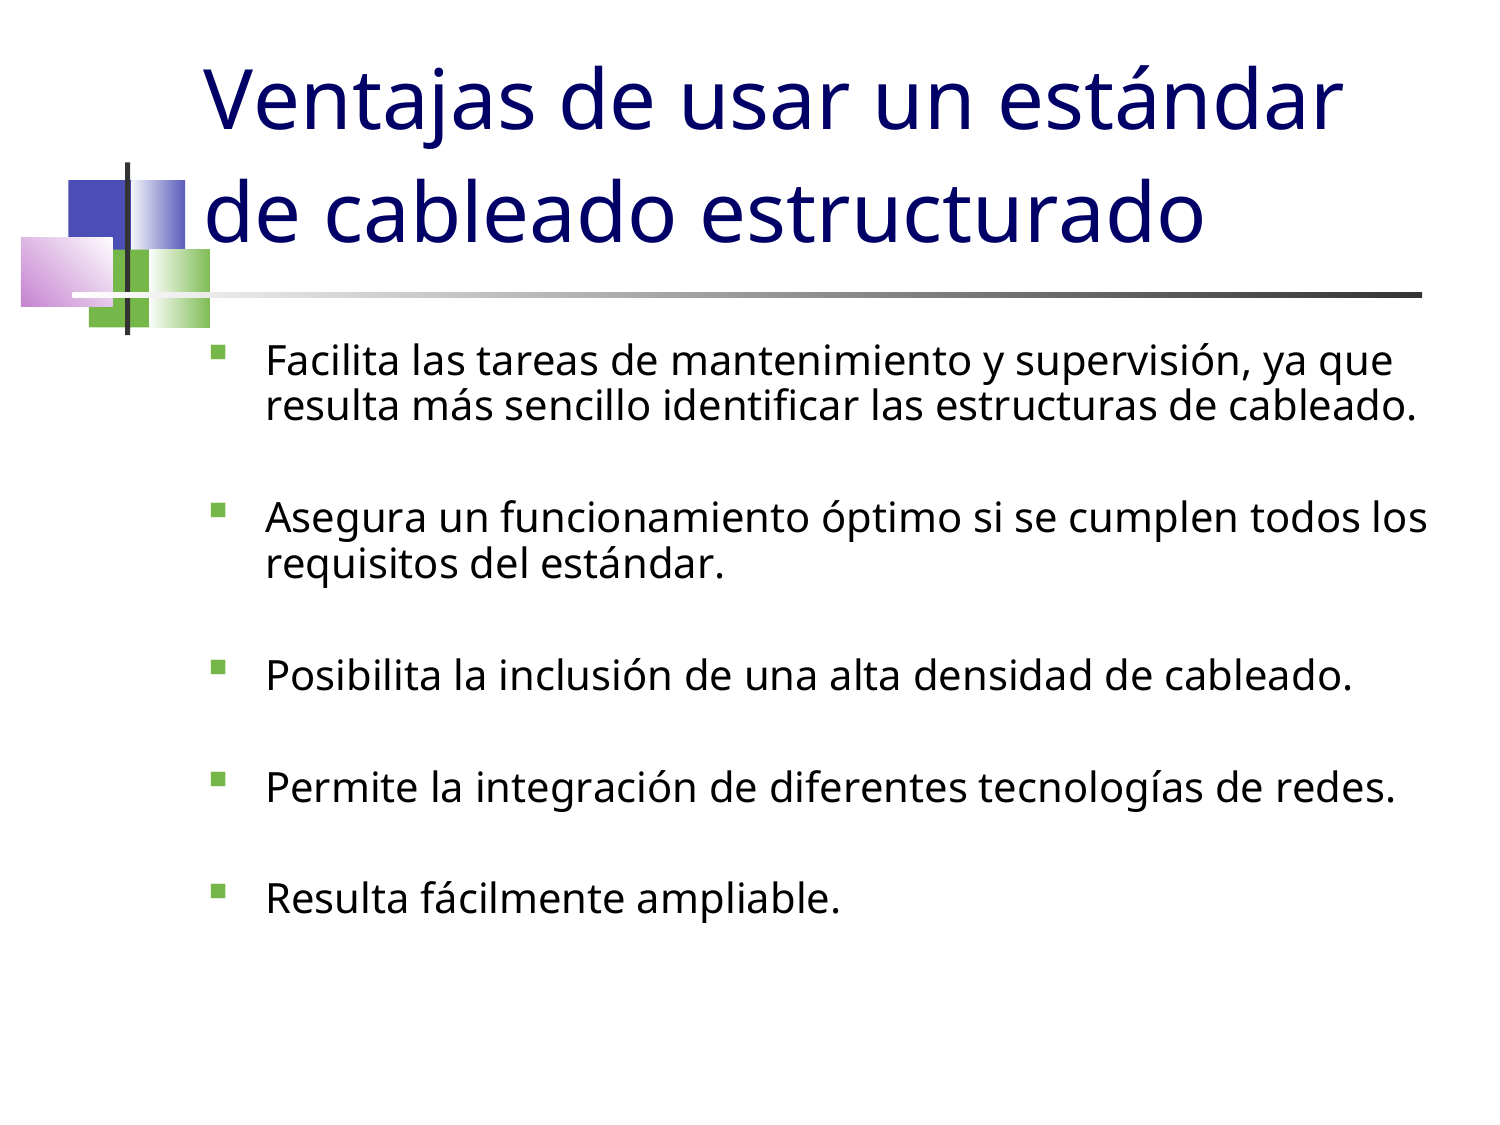

# Ventajas de usar un estándar de cableado estructurado
Facilita las tareas de mantenimiento y supervisión, ya que resulta más sencillo identificar las estructuras de cableado.
Asegura un funcionamiento óptimo si se cumplen todos los requisitos del estándar.
Posibilita la inclusión de una alta densidad de cableado.
Permite la integración de diferentes tecnologías de redes.
Resulta fácilmente ampliable.